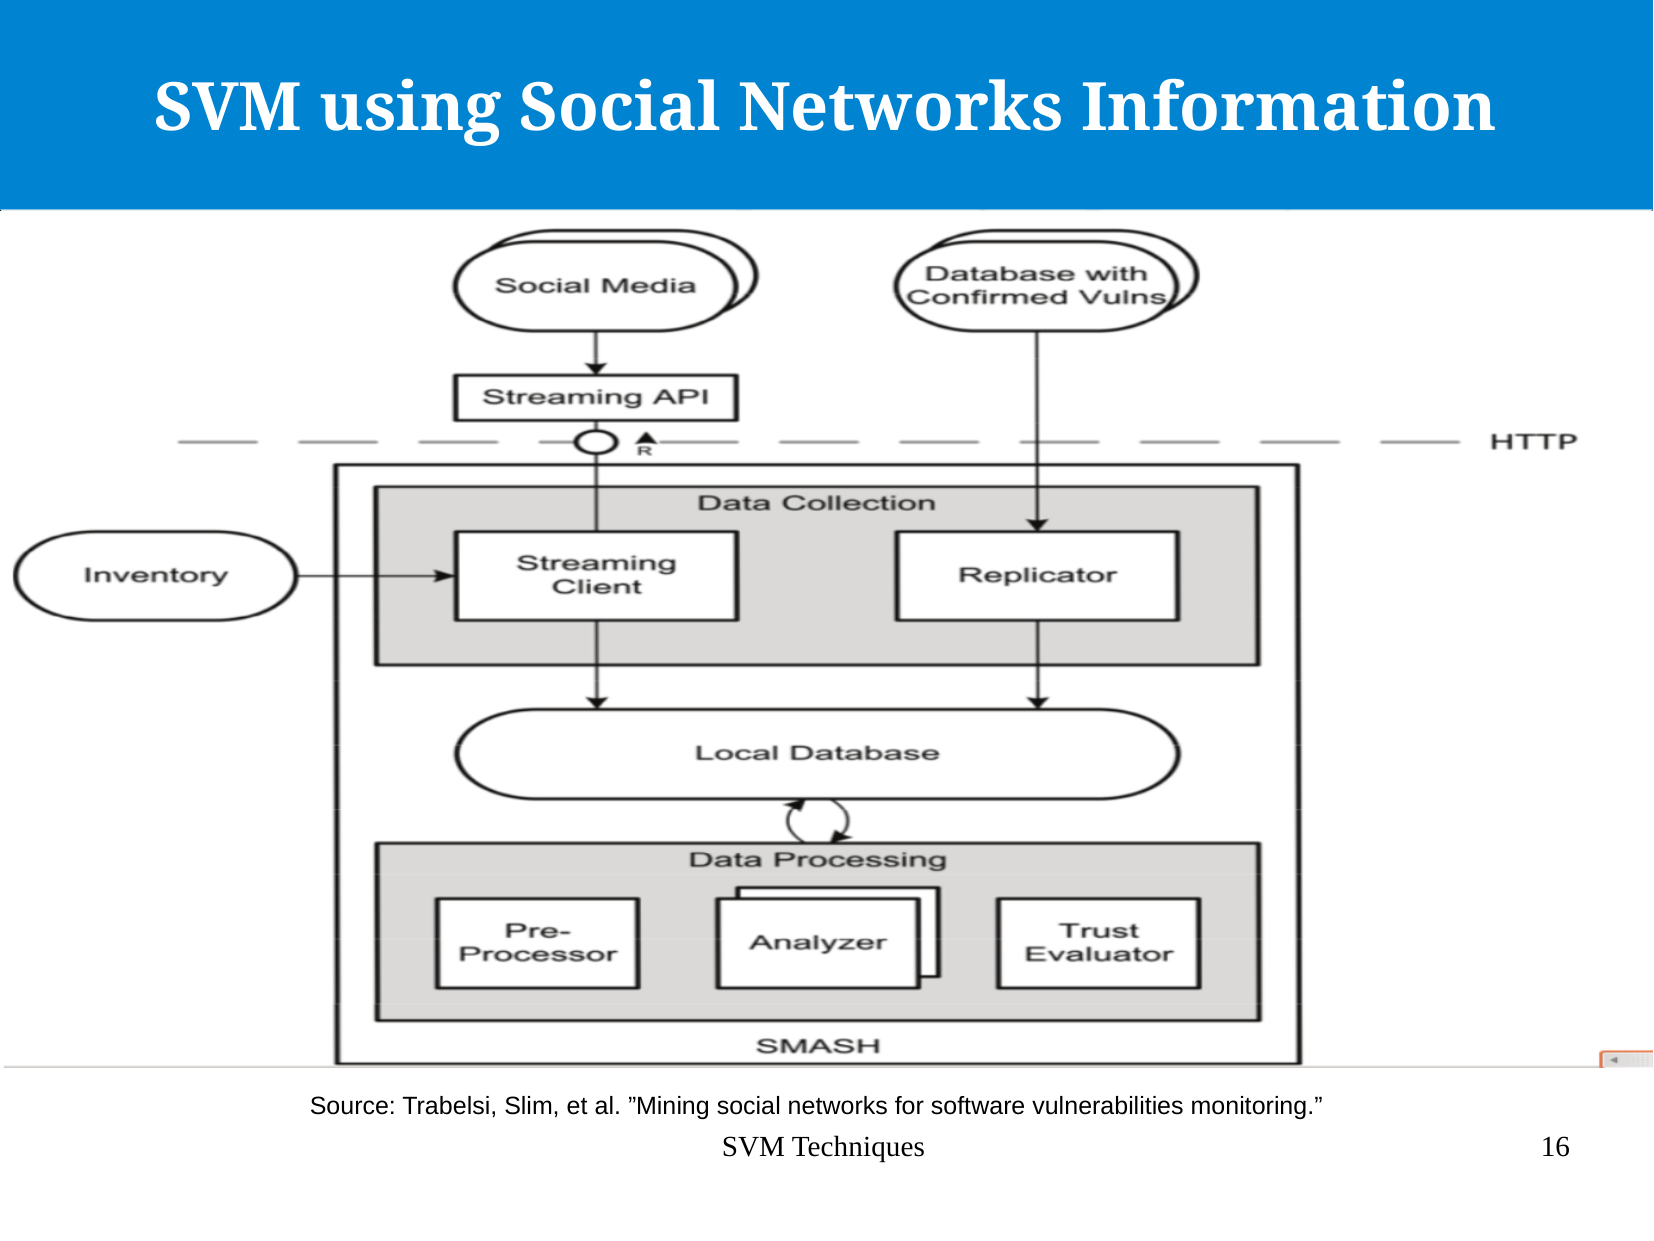

# SVM using Social Networks Information
Source: Trabelsi, Slim, et al. ”Mining social networks for software vulnerabilities monitoring.”
SVM Techniques
16